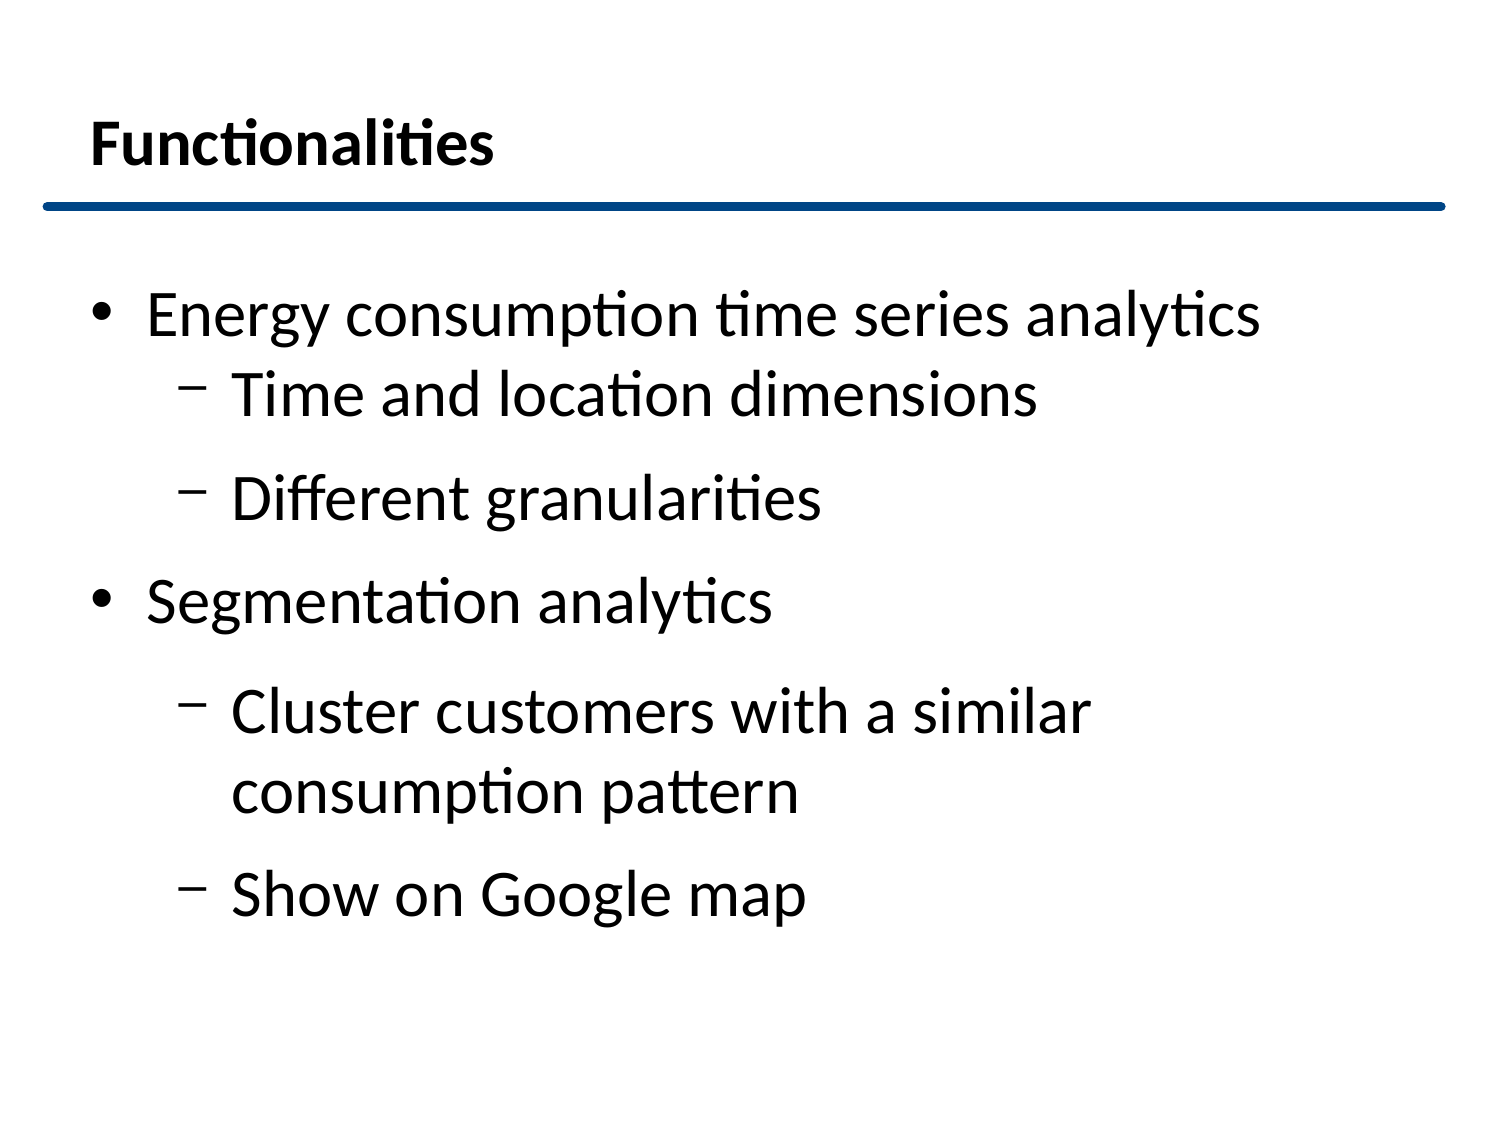

# Functionalities
Energy consumption time series analytics
Time and location dimensions
Different granularities
Segmentation analytics
Cluster customers with a similar consumption pattern
Show on Google map